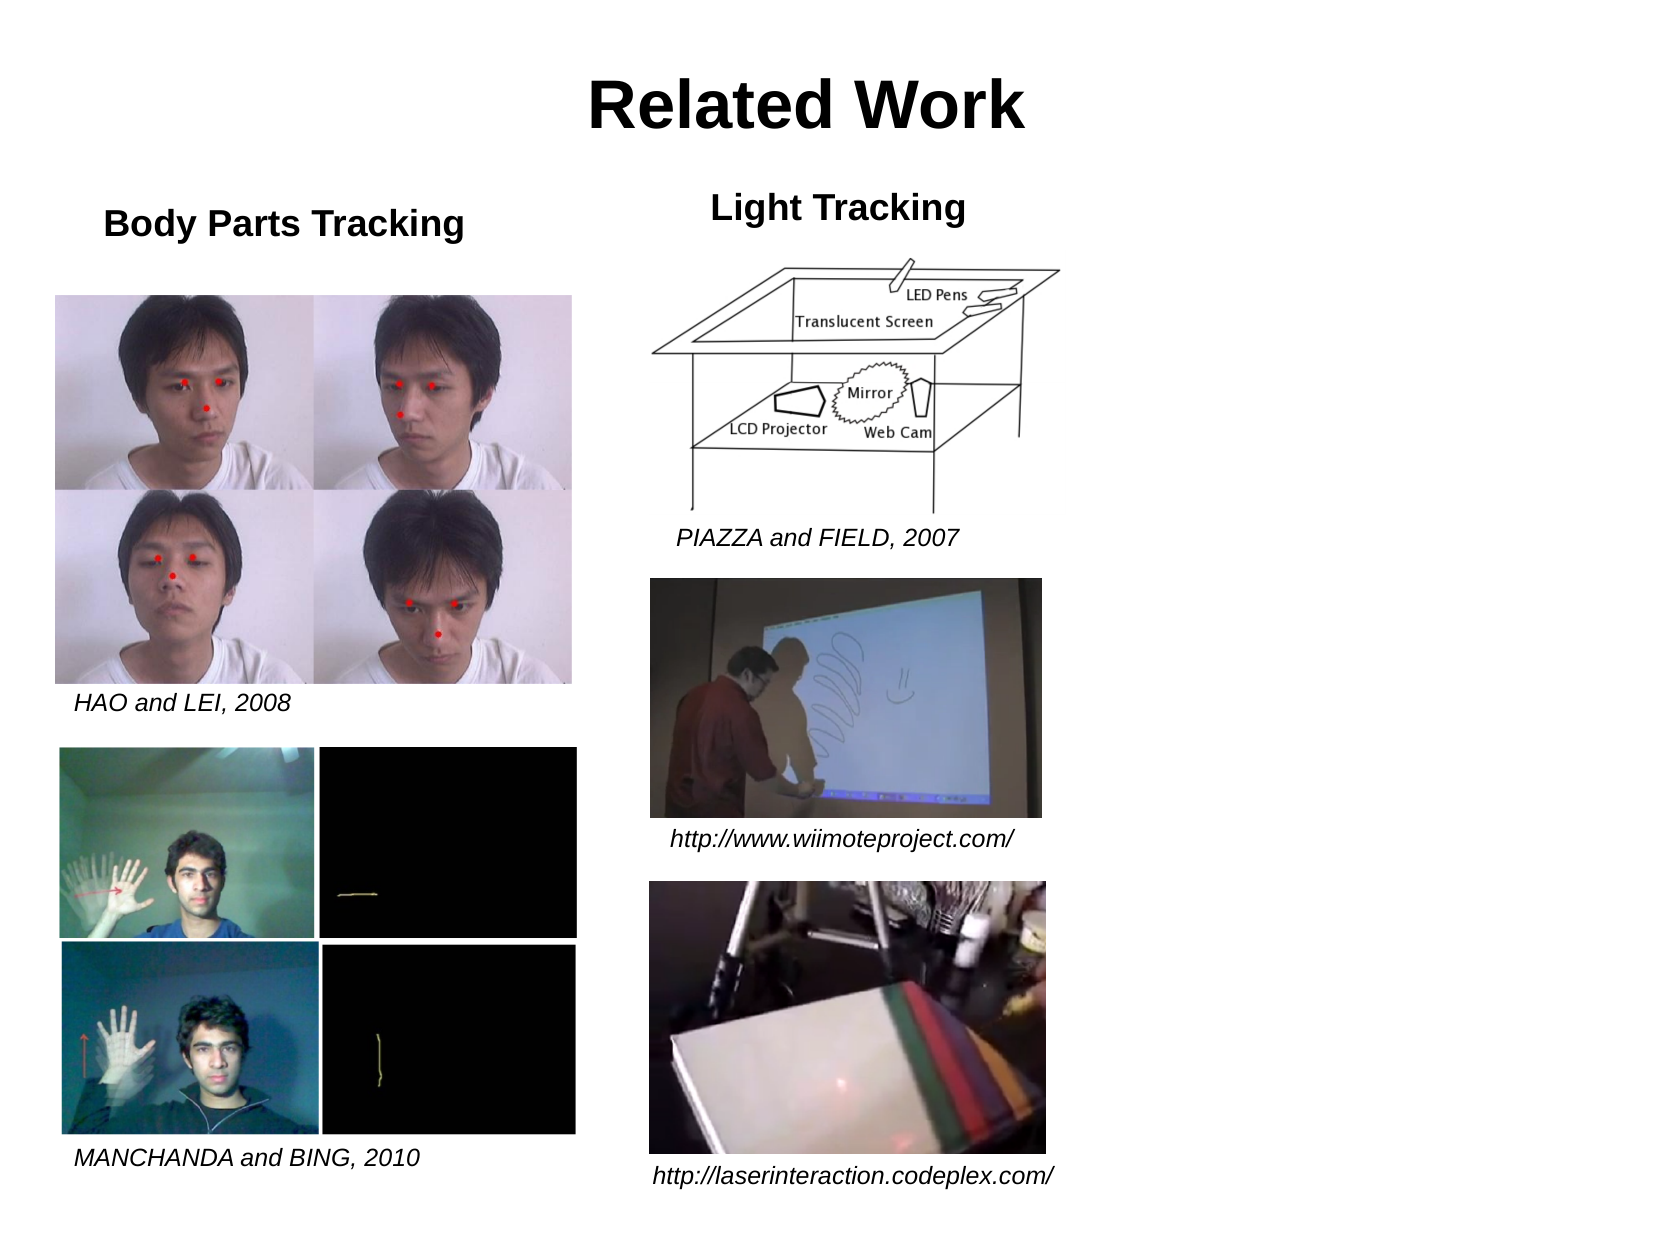

Related Work
 Light Tracking
Body Parts Tracking
PIAZZA and FIELD, 2007
HAO and LEI, 2008
http://www.wiimoteproject.com/
MANCHANDA and BING, 2010
http://laserinteraction.codeplex.com/